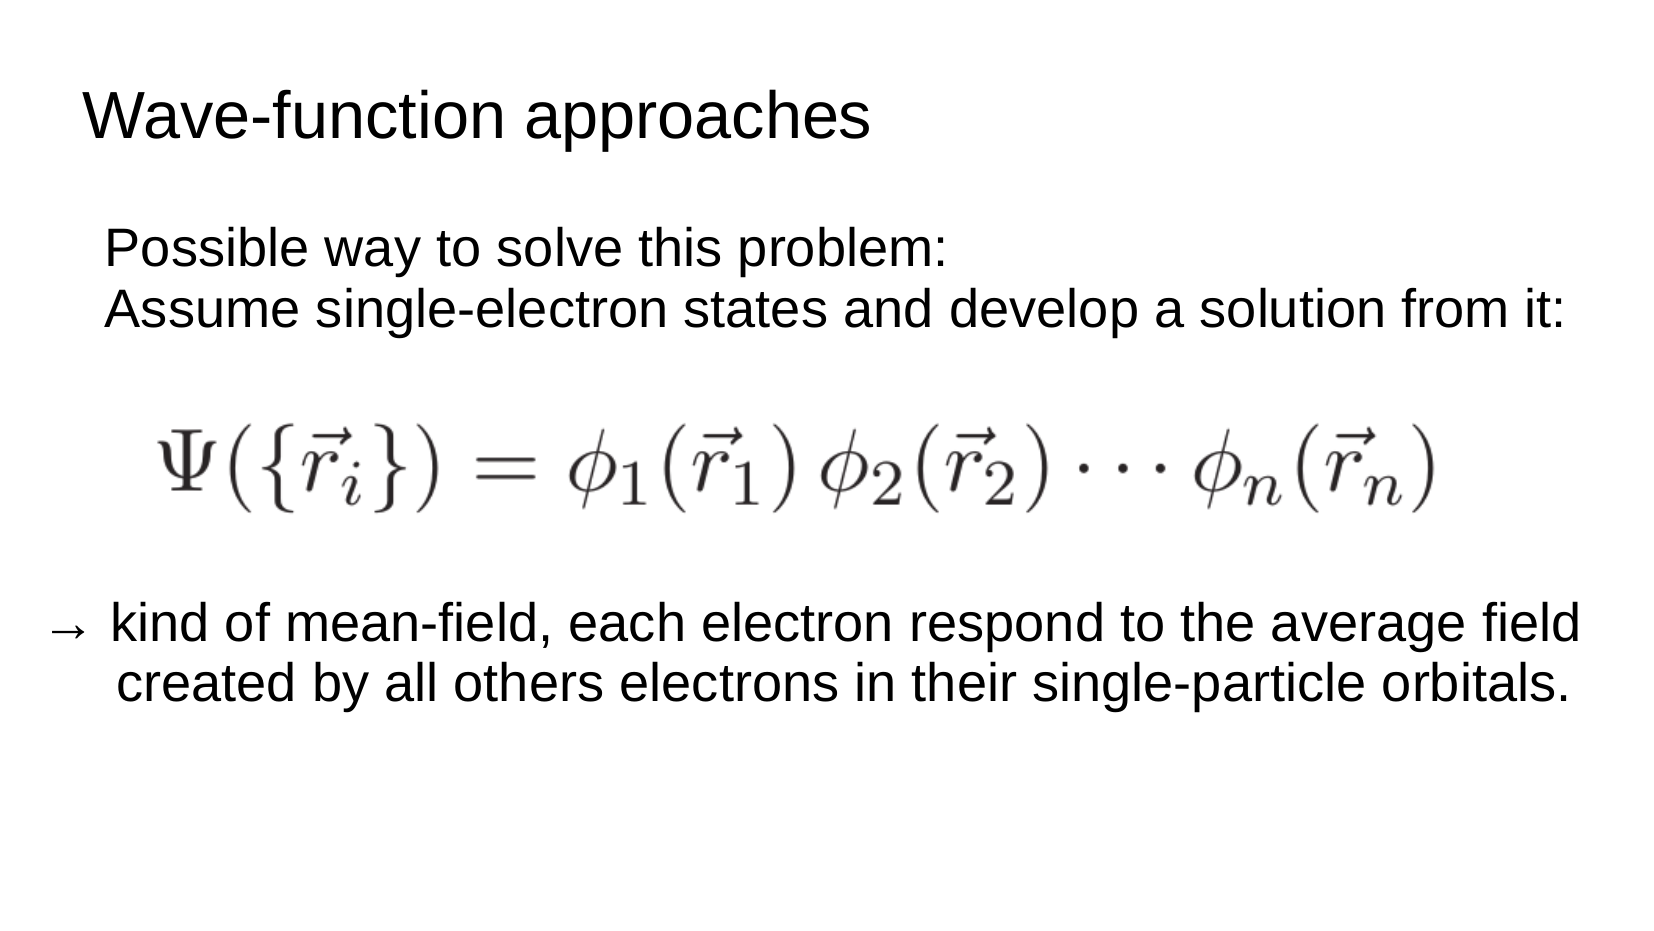

# Wave-function approaches
Possible way to solve this problem:
Assume single-electron states and develop a solution from it:
 → kind of mean-field, each electron respond to the average field created by all others electrons in their single-particle orbitals.